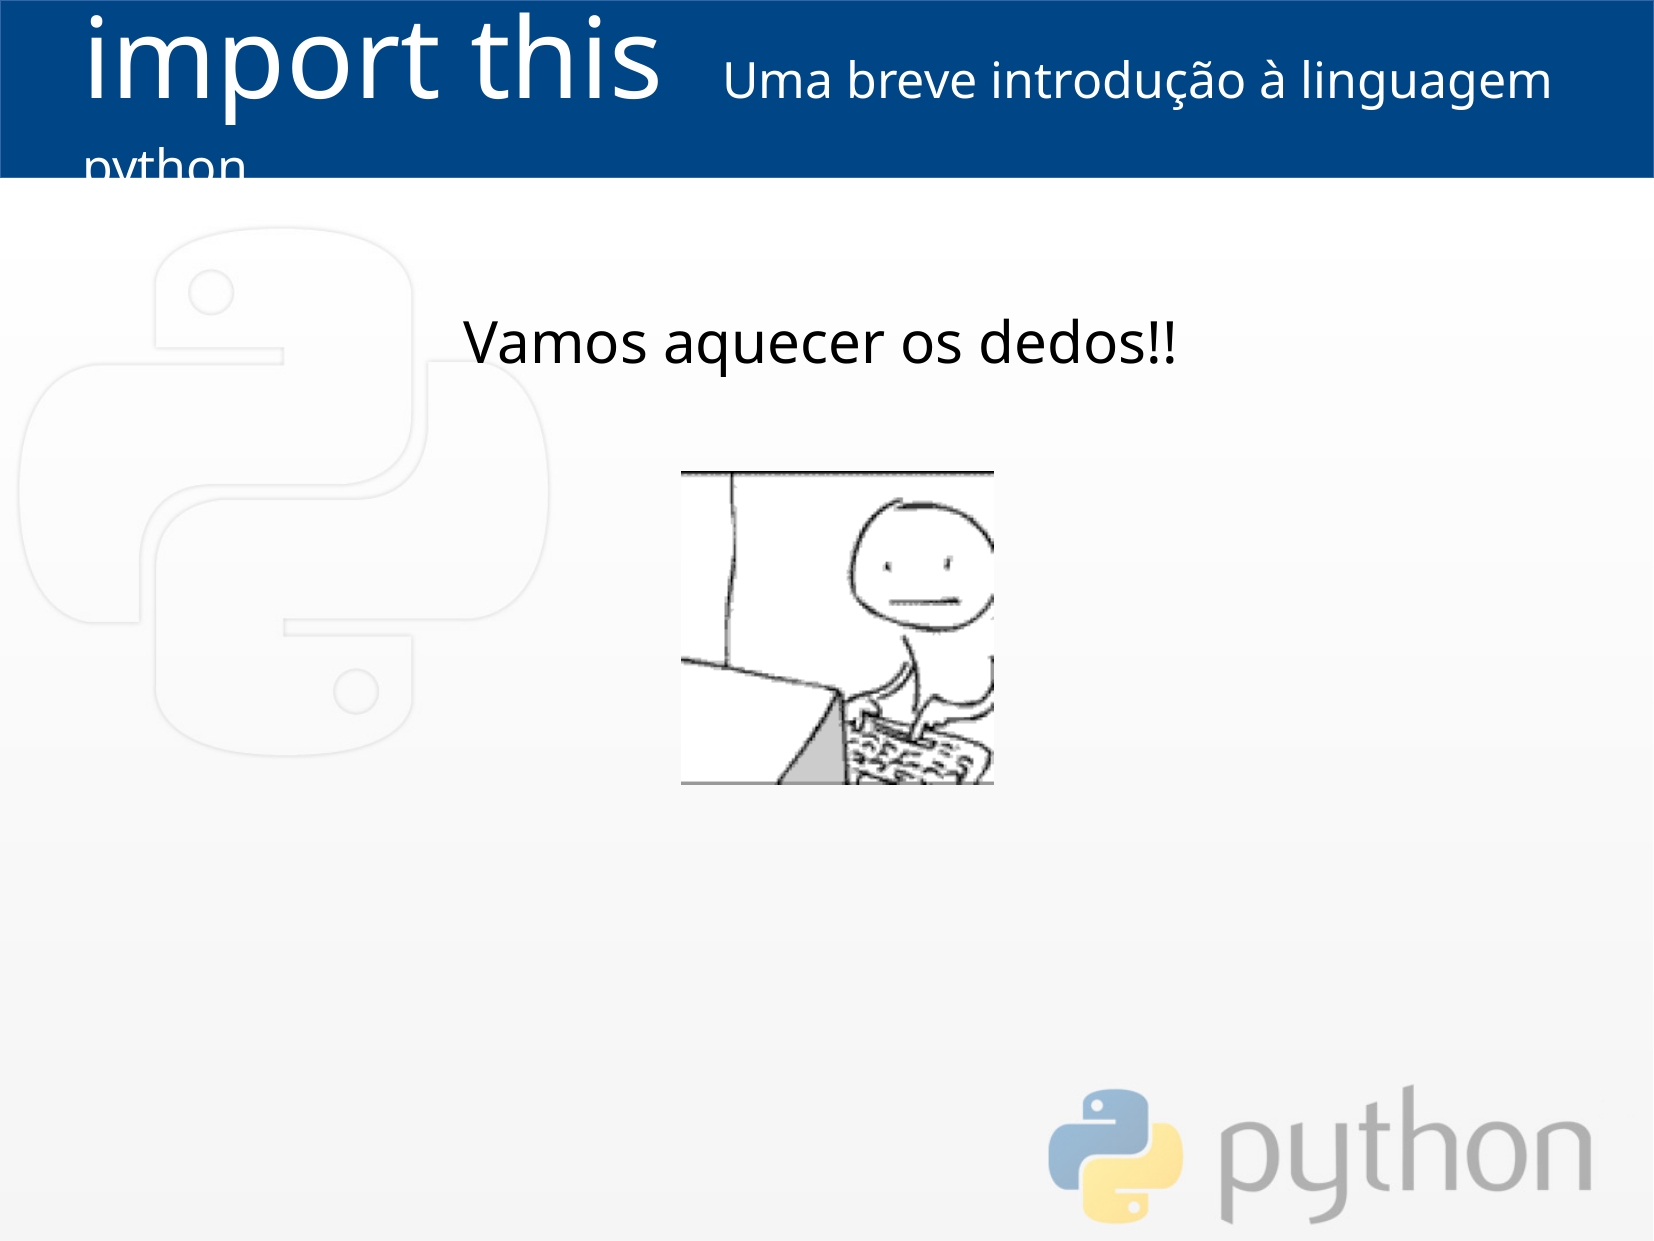

import this Uma breve introdução à linguagem python
# Vamos aquecer os dedos!!